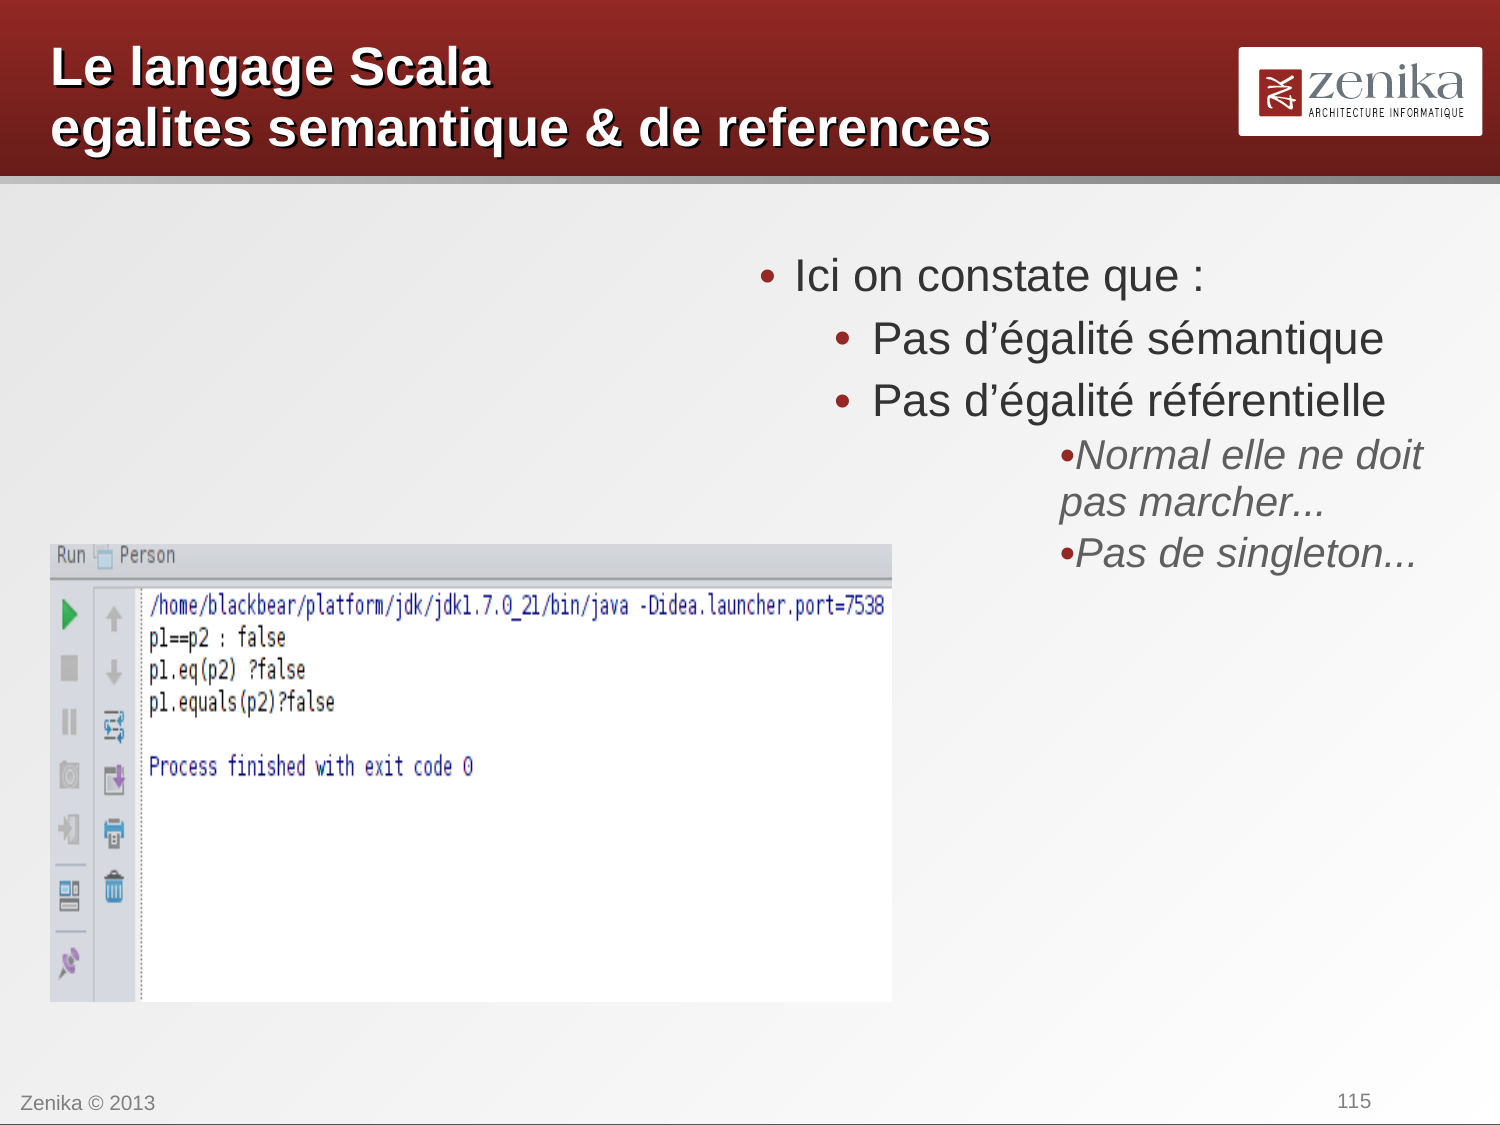

# Le langage Scala egalites semantique & de references
Ici on constate que :
Pas d’égalité sémantique
Pas d’égalité référentielle
Normal elle ne doit pas marcher...
Pas de singleton...